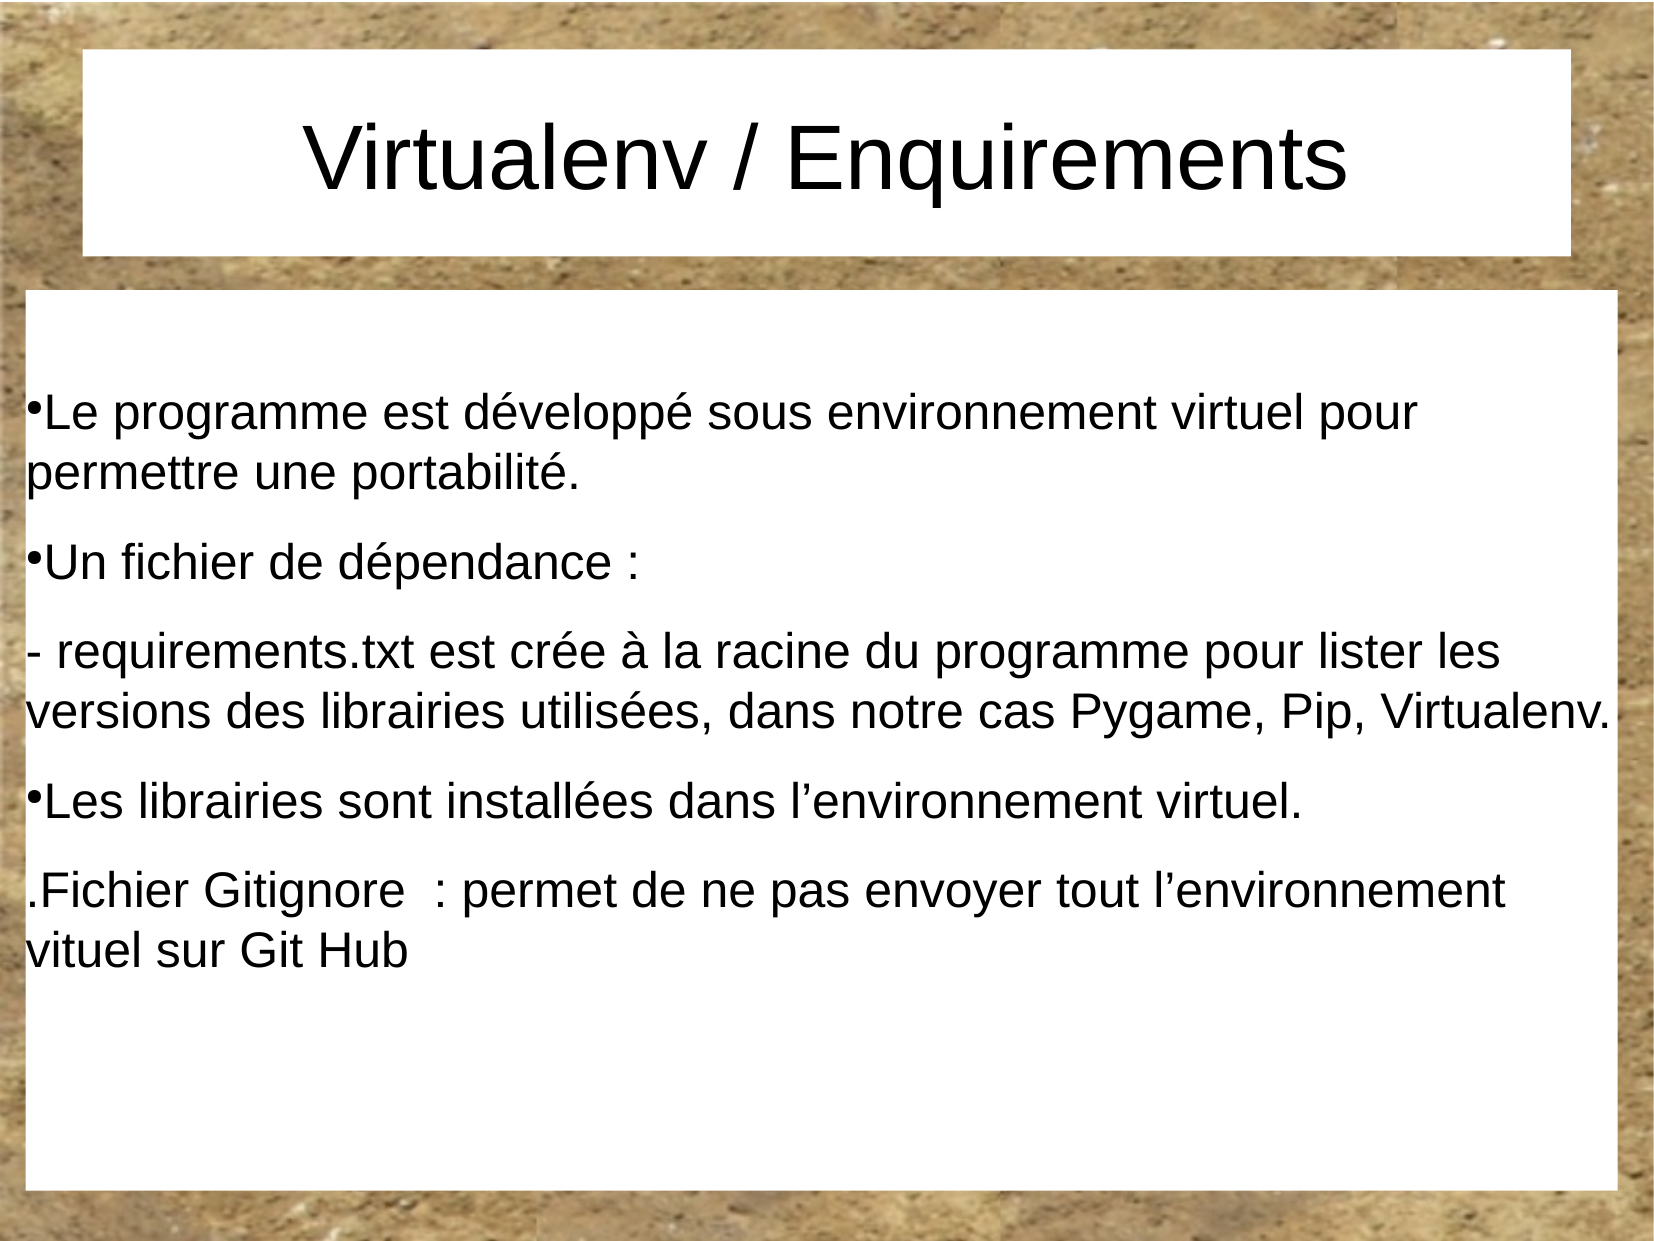

# Virtualenv / Enquirements
Le programme est développé sous environnement virtuel pour permettre une portabilité.
Un fichier de dépendance :
- requirements.txt est crée à la racine du programme pour lister les versions des librairies utilisées, dans notre cas Pygame, Pip, Virtualenv.
Les librairies sont installées dans l’environnement virtuel.
.Fichier Gitignore : permet de ne pas envoyer tout l’environnement vituel sur Git Hub